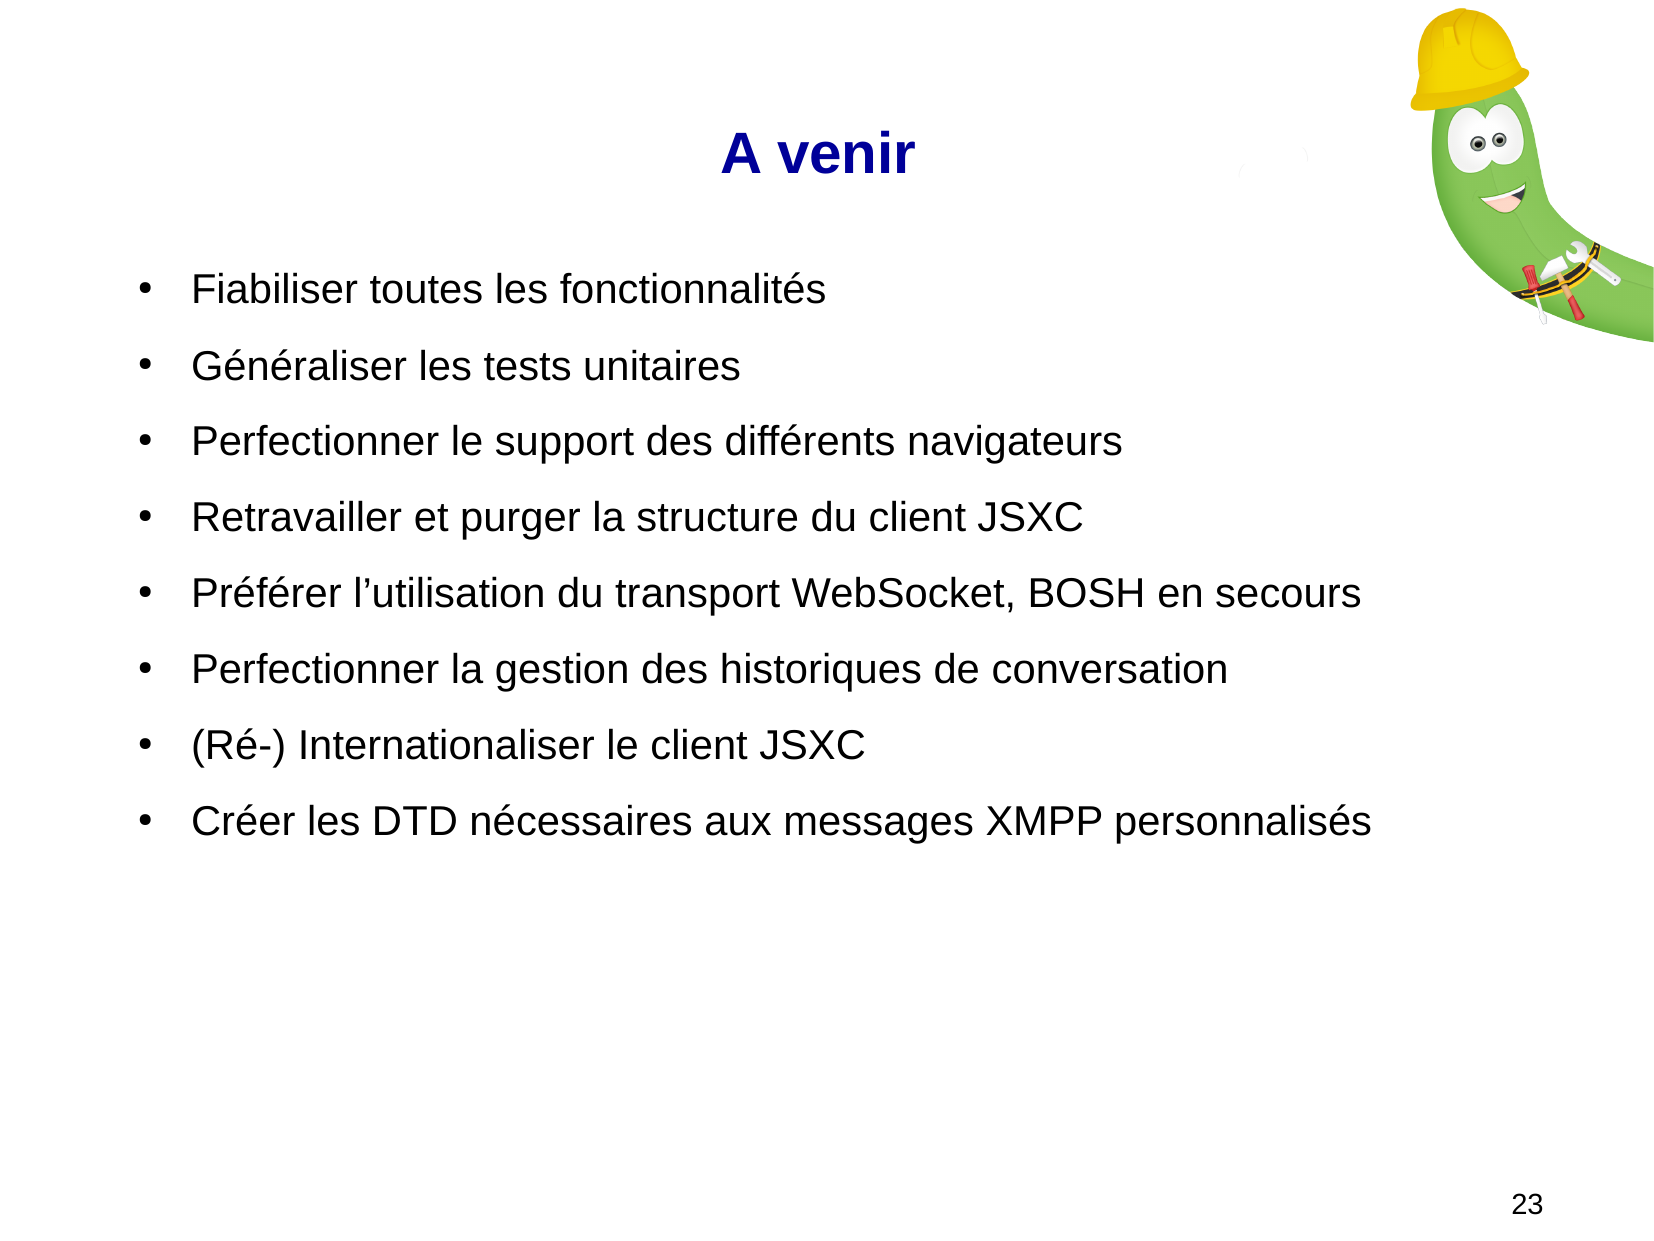

# A venir
Fiabiliser toutes les fonctionnalités
Généraliser les tests unitaires
Perfectionner le support des différents navigateurs
Retravailler et purger la structure du client JSXC
Préférer l’utilisation du transport WebSocket, BOSH en secours
Perfectionner la gestion des historiques de conversation
(Ré-) Internationaliser le client JSXC
Créer les DTD nécessaires aux messages XMPP personnalisés